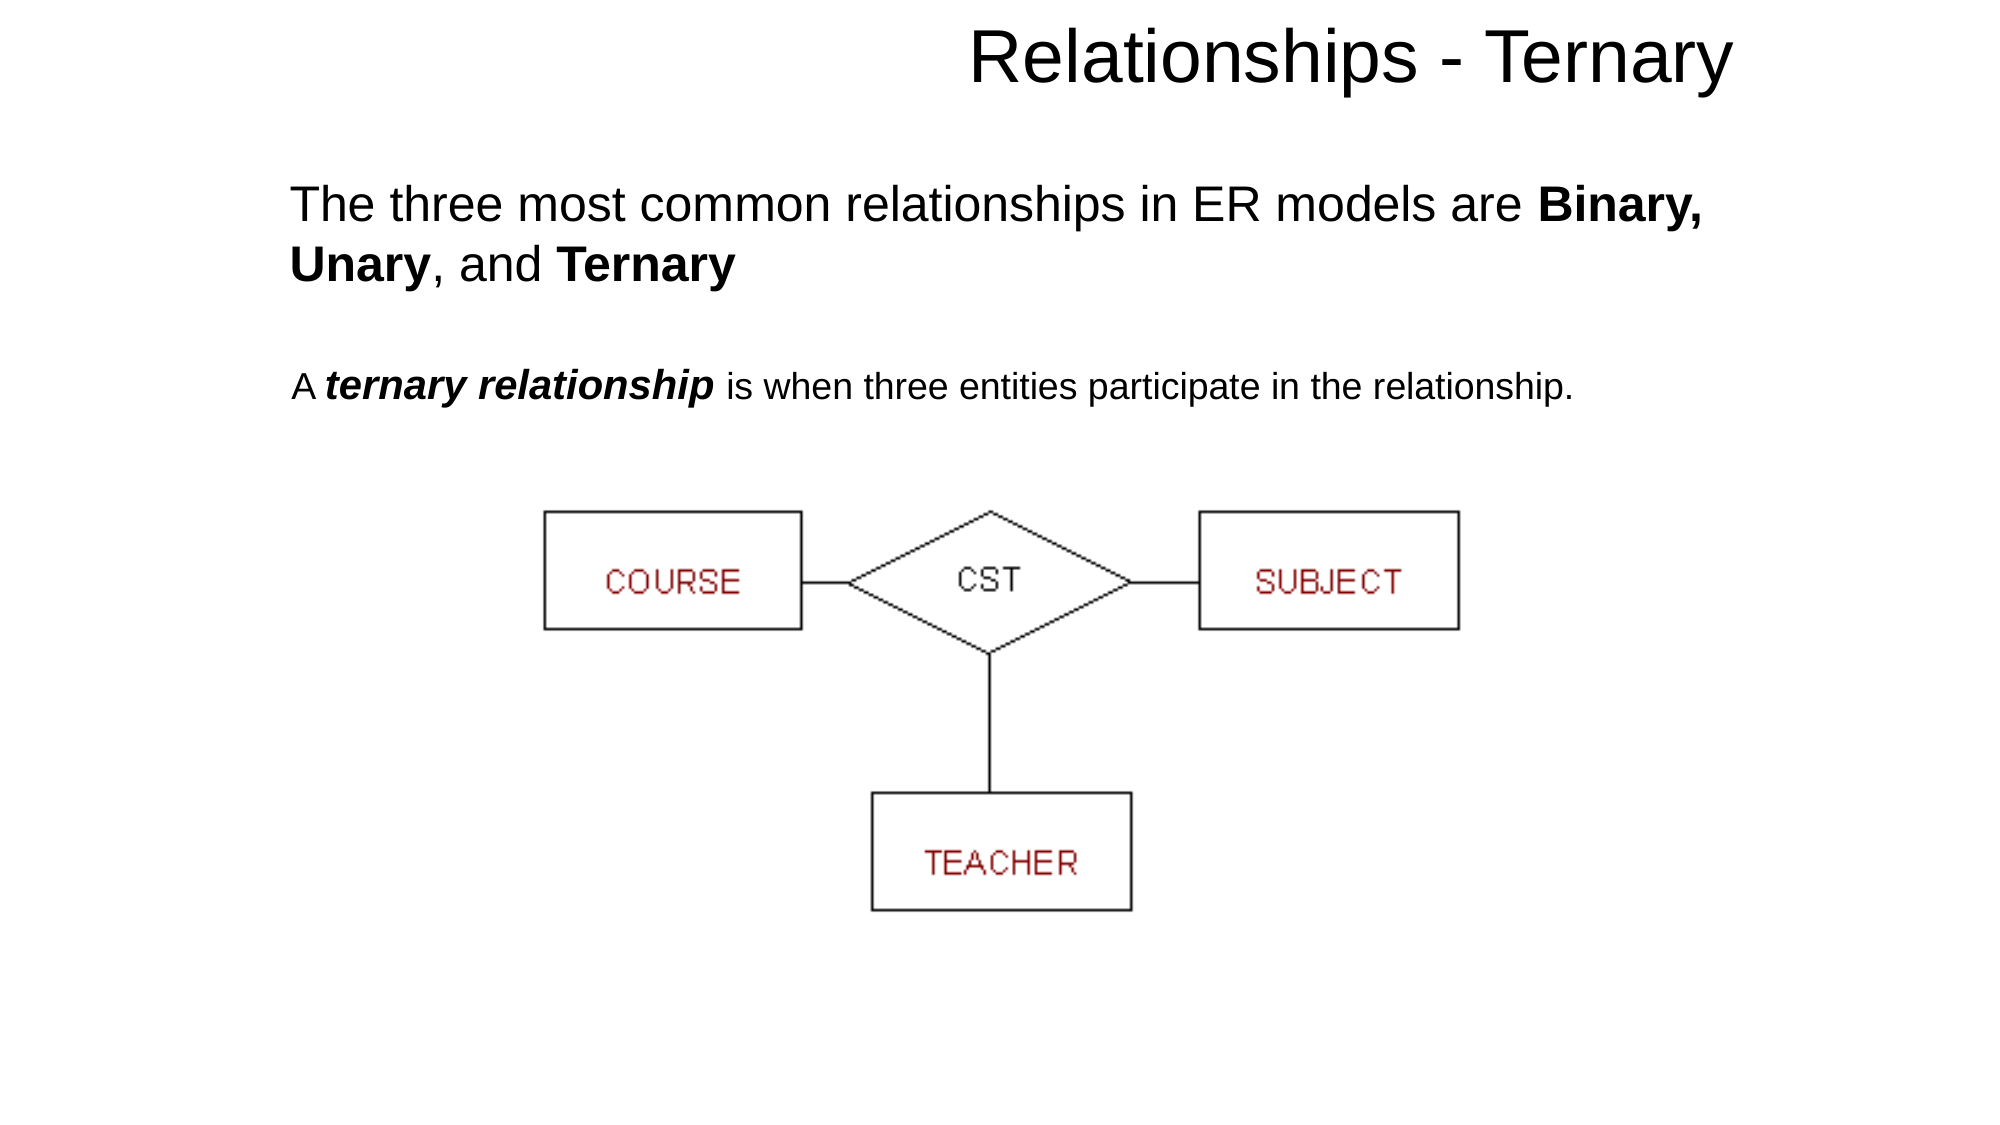

Relationships - Ternary
The three most common relationships in ER models are Binary, Unary, and Ternary
A ternary relationship is when three entities participate in the relationship.